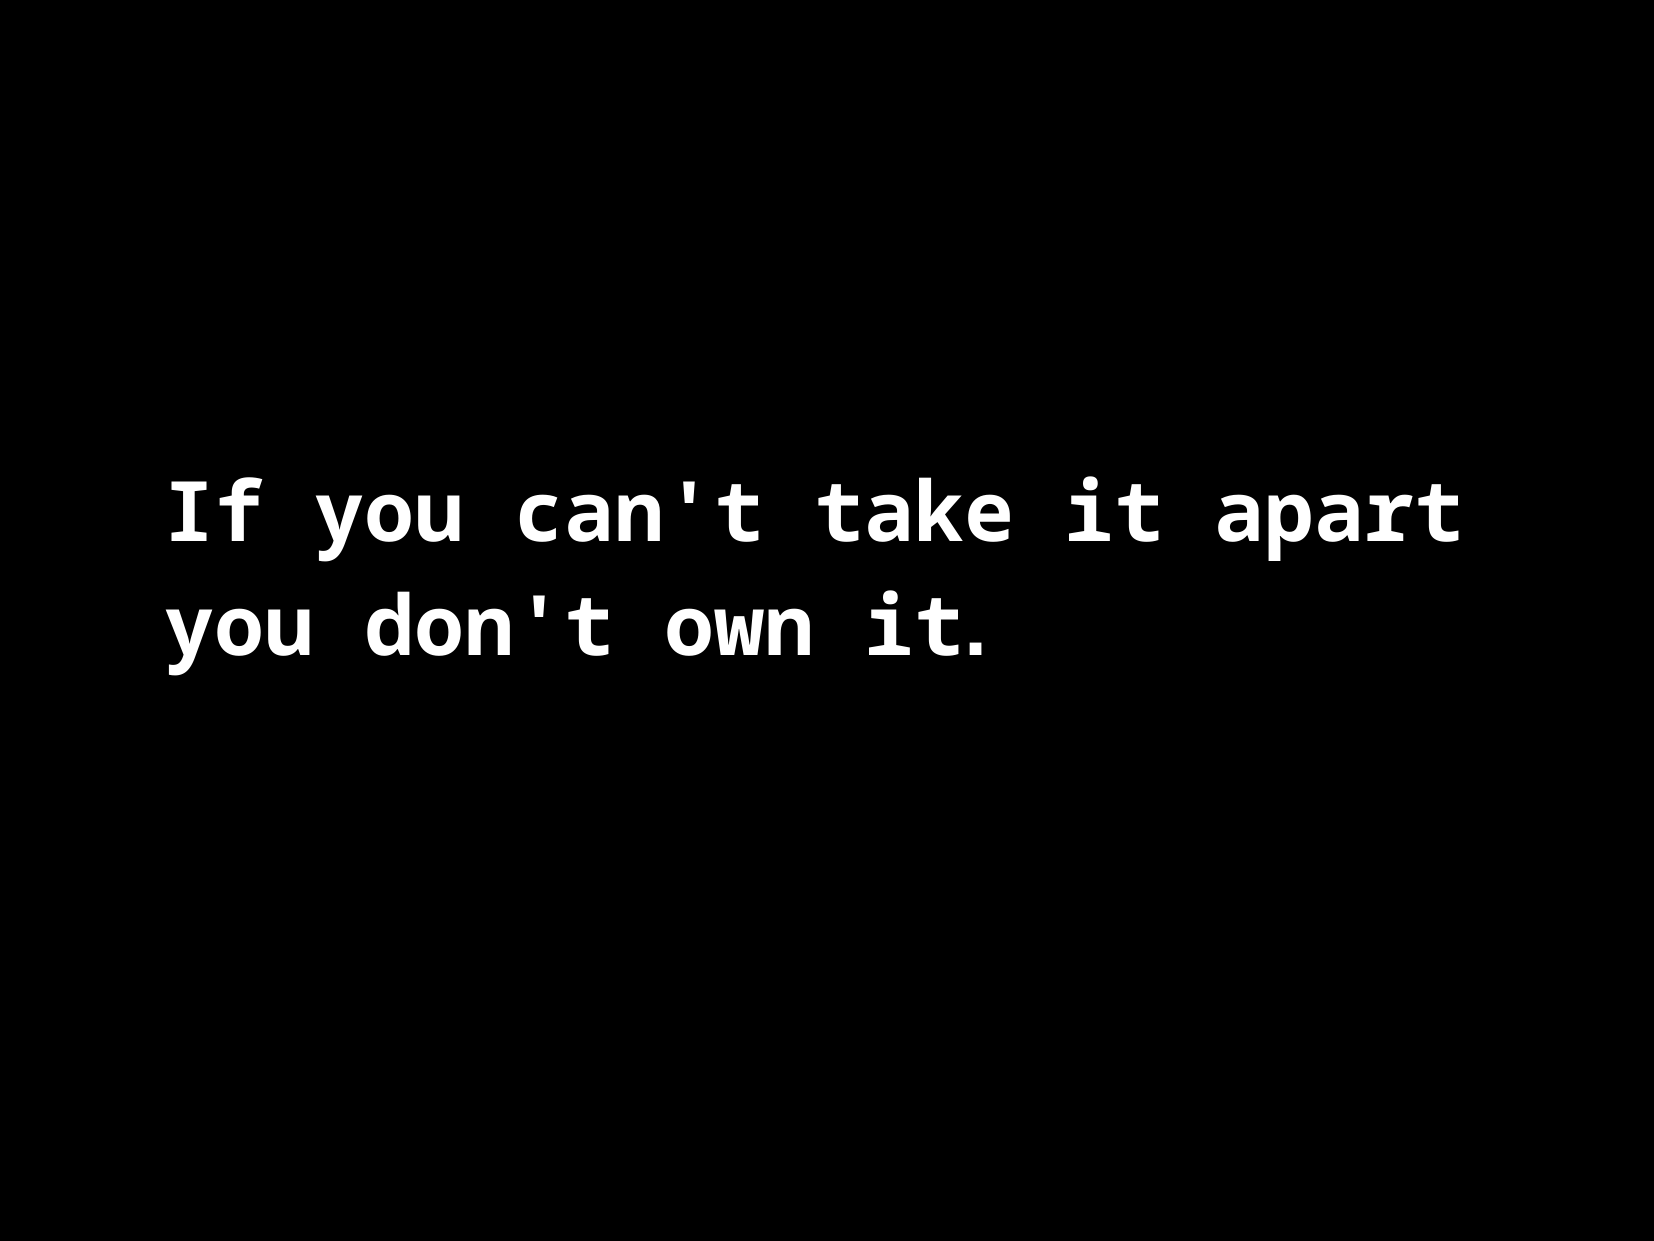

If you can't take it apart
you don't own it.